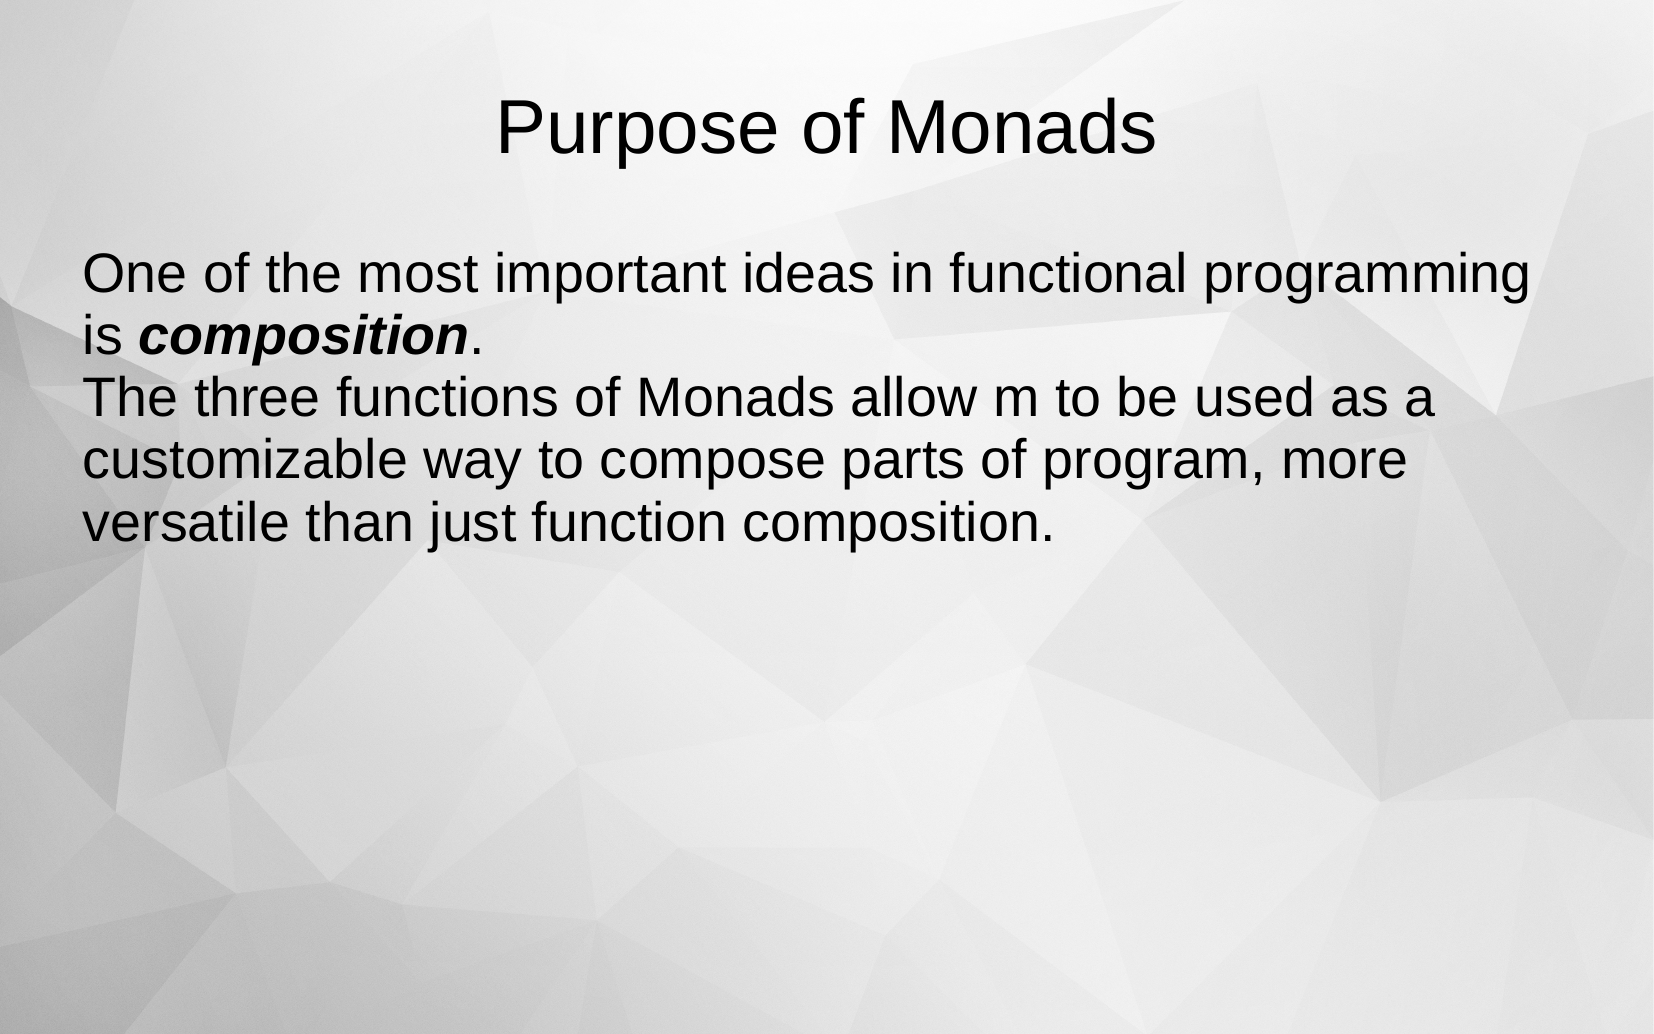

# Purpose of Monads
One of the most important ideas in functional programming is composition.
The three functions of Monads allow m to be used as a customizable way to compose parts of program, more versatile than just function composition.